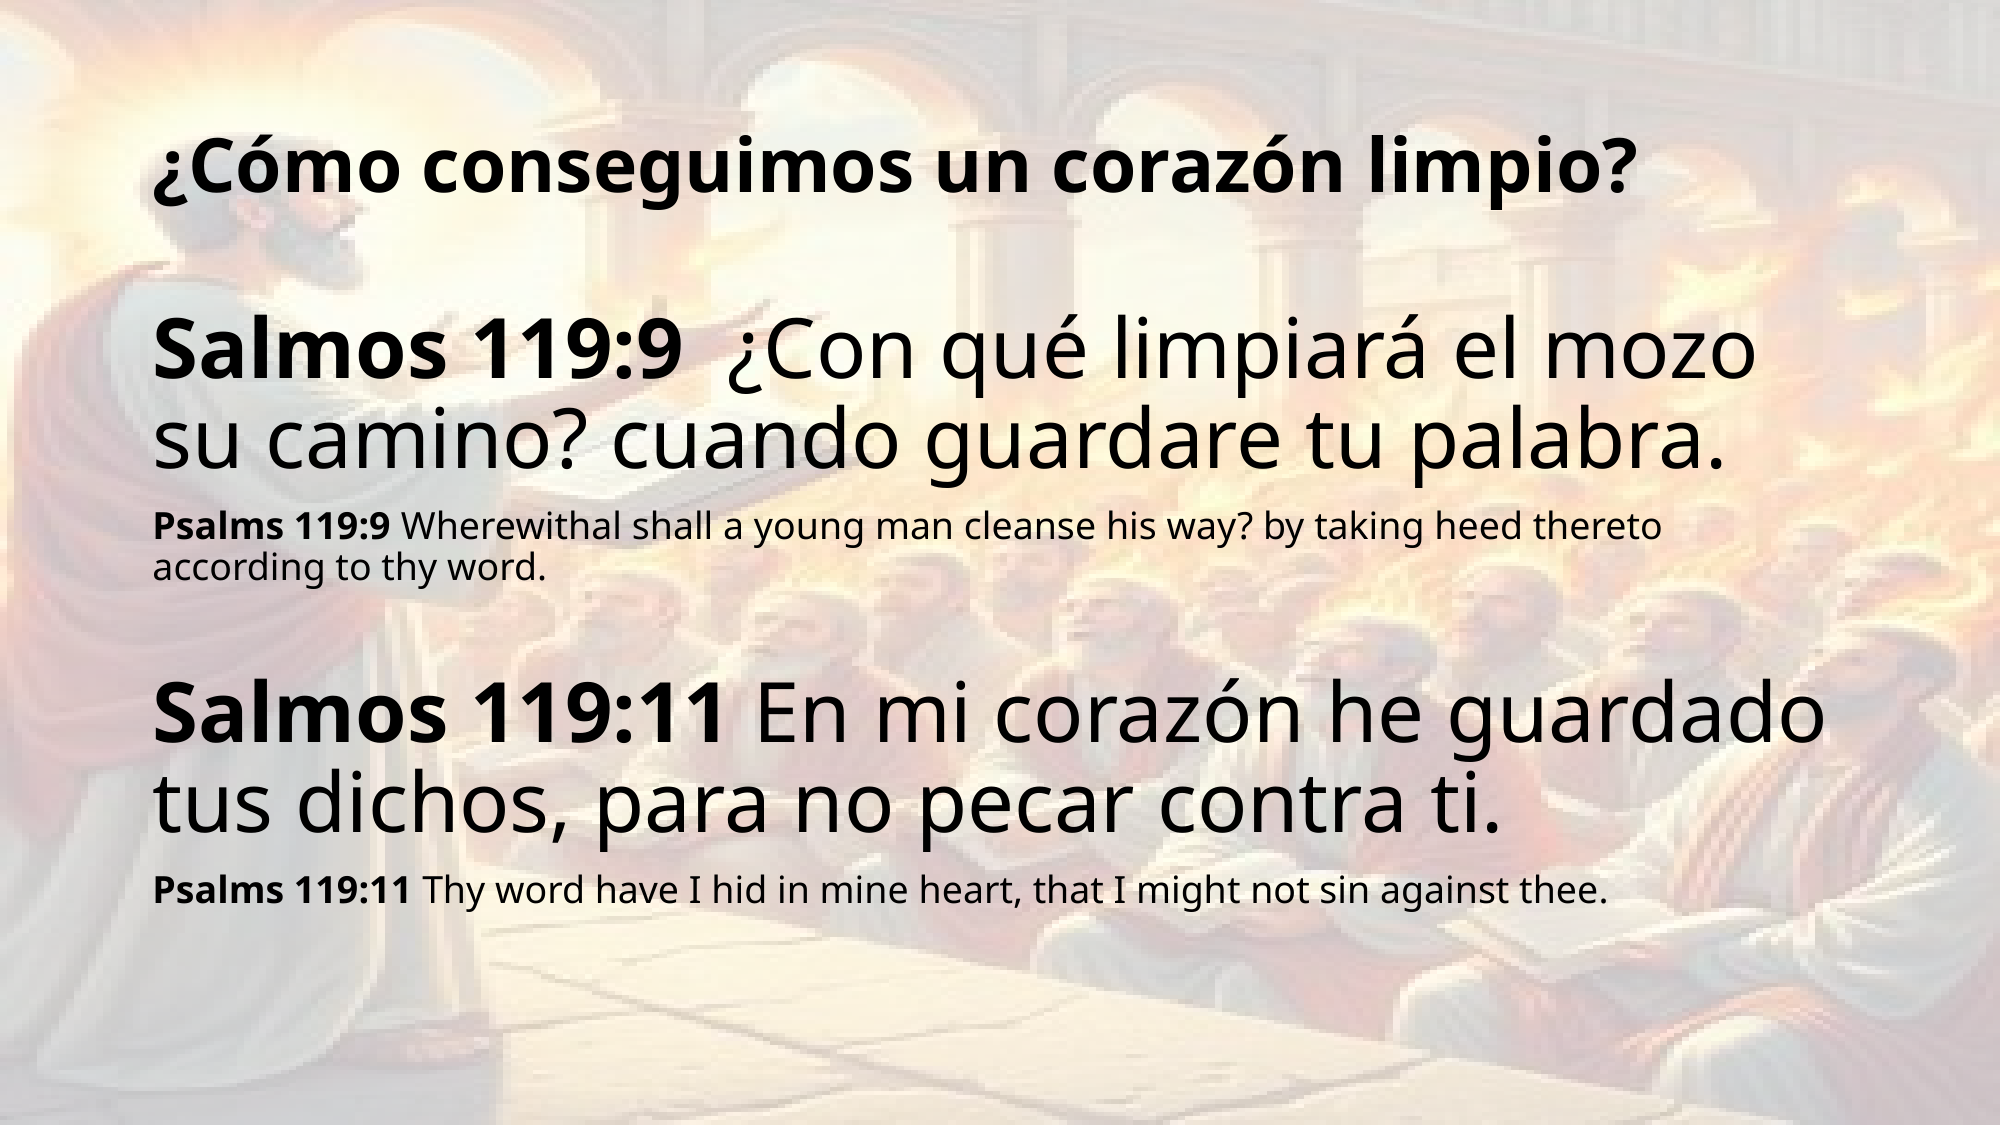

# ¿Cómo conseguimos un corazón limpio?
Salmos 119:9  ¿Con qué limpiará el mozo su camino? cuando guardare tu palabra.
Psalms 119:9 Wherewithal shall a young man cleanse his way? by taking heed thereto according to thy word.
Salmos 119:11 En mi corazón he guardado tus dichos, para no pecar contra ti.
Psalms 119:11 Thy word have I hid in mine heart, that I might not sin against thee.